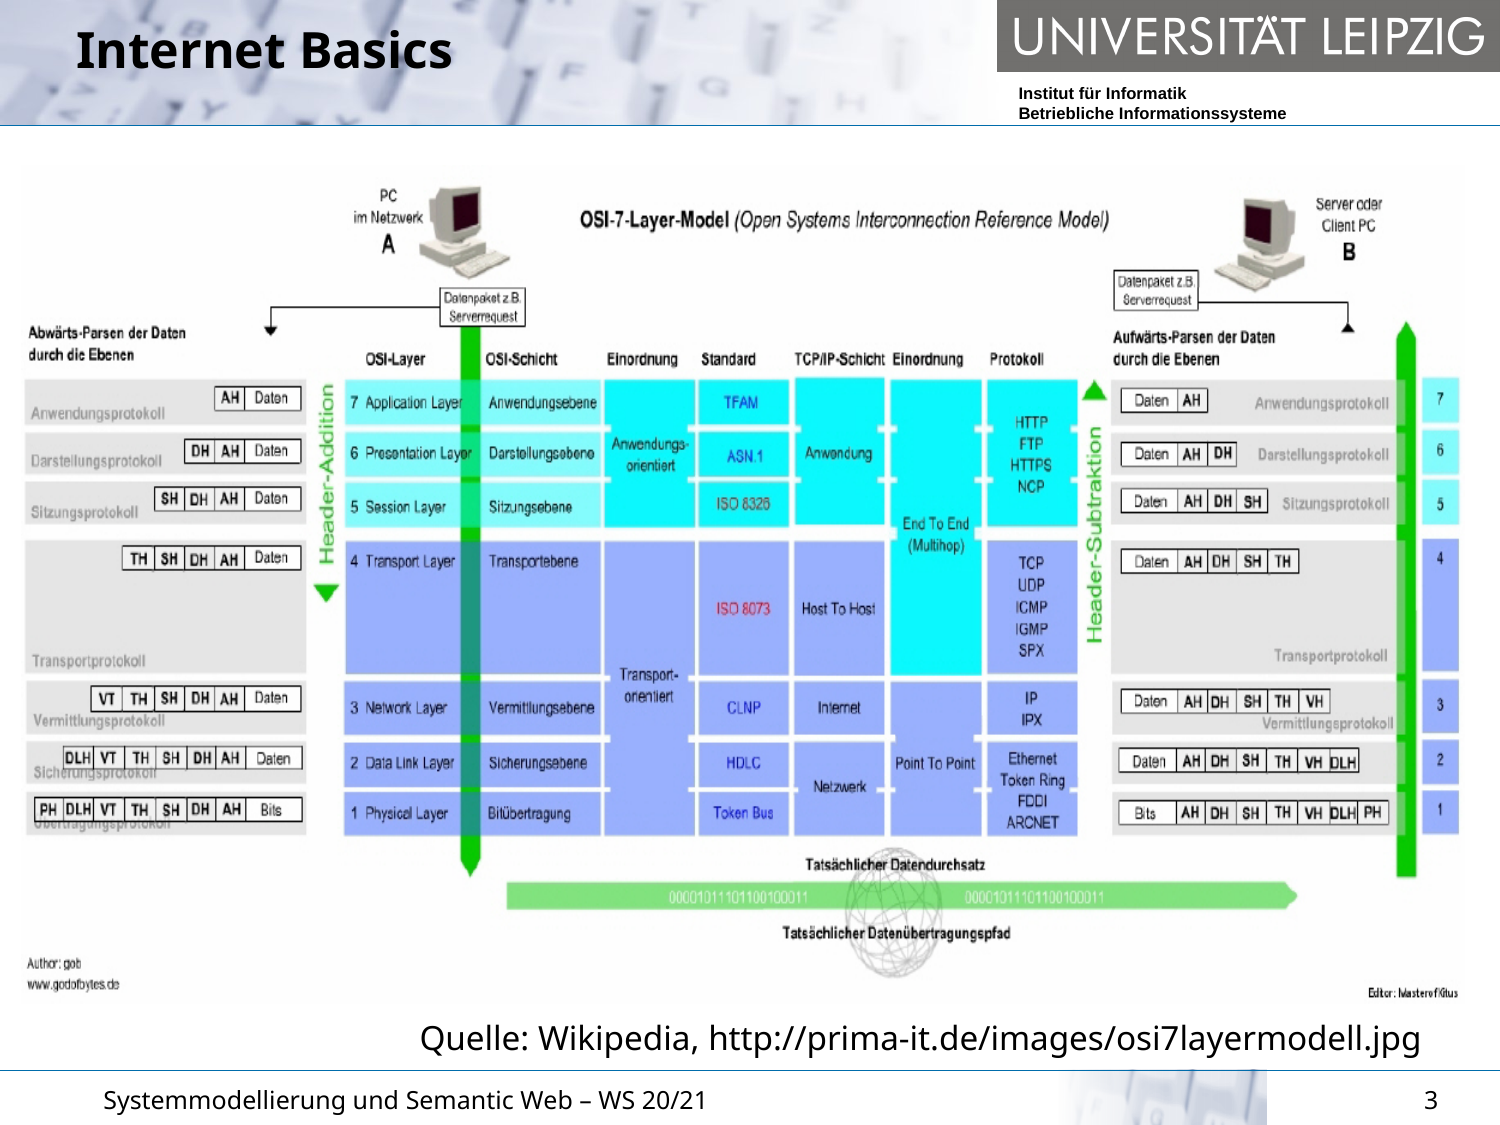

Internet Basics
Quelle: Wikipedia, http://prima-it.de/images/osi7layermodell.jpg
Systemmodellierung und Semantic Web – WS 20/21
3